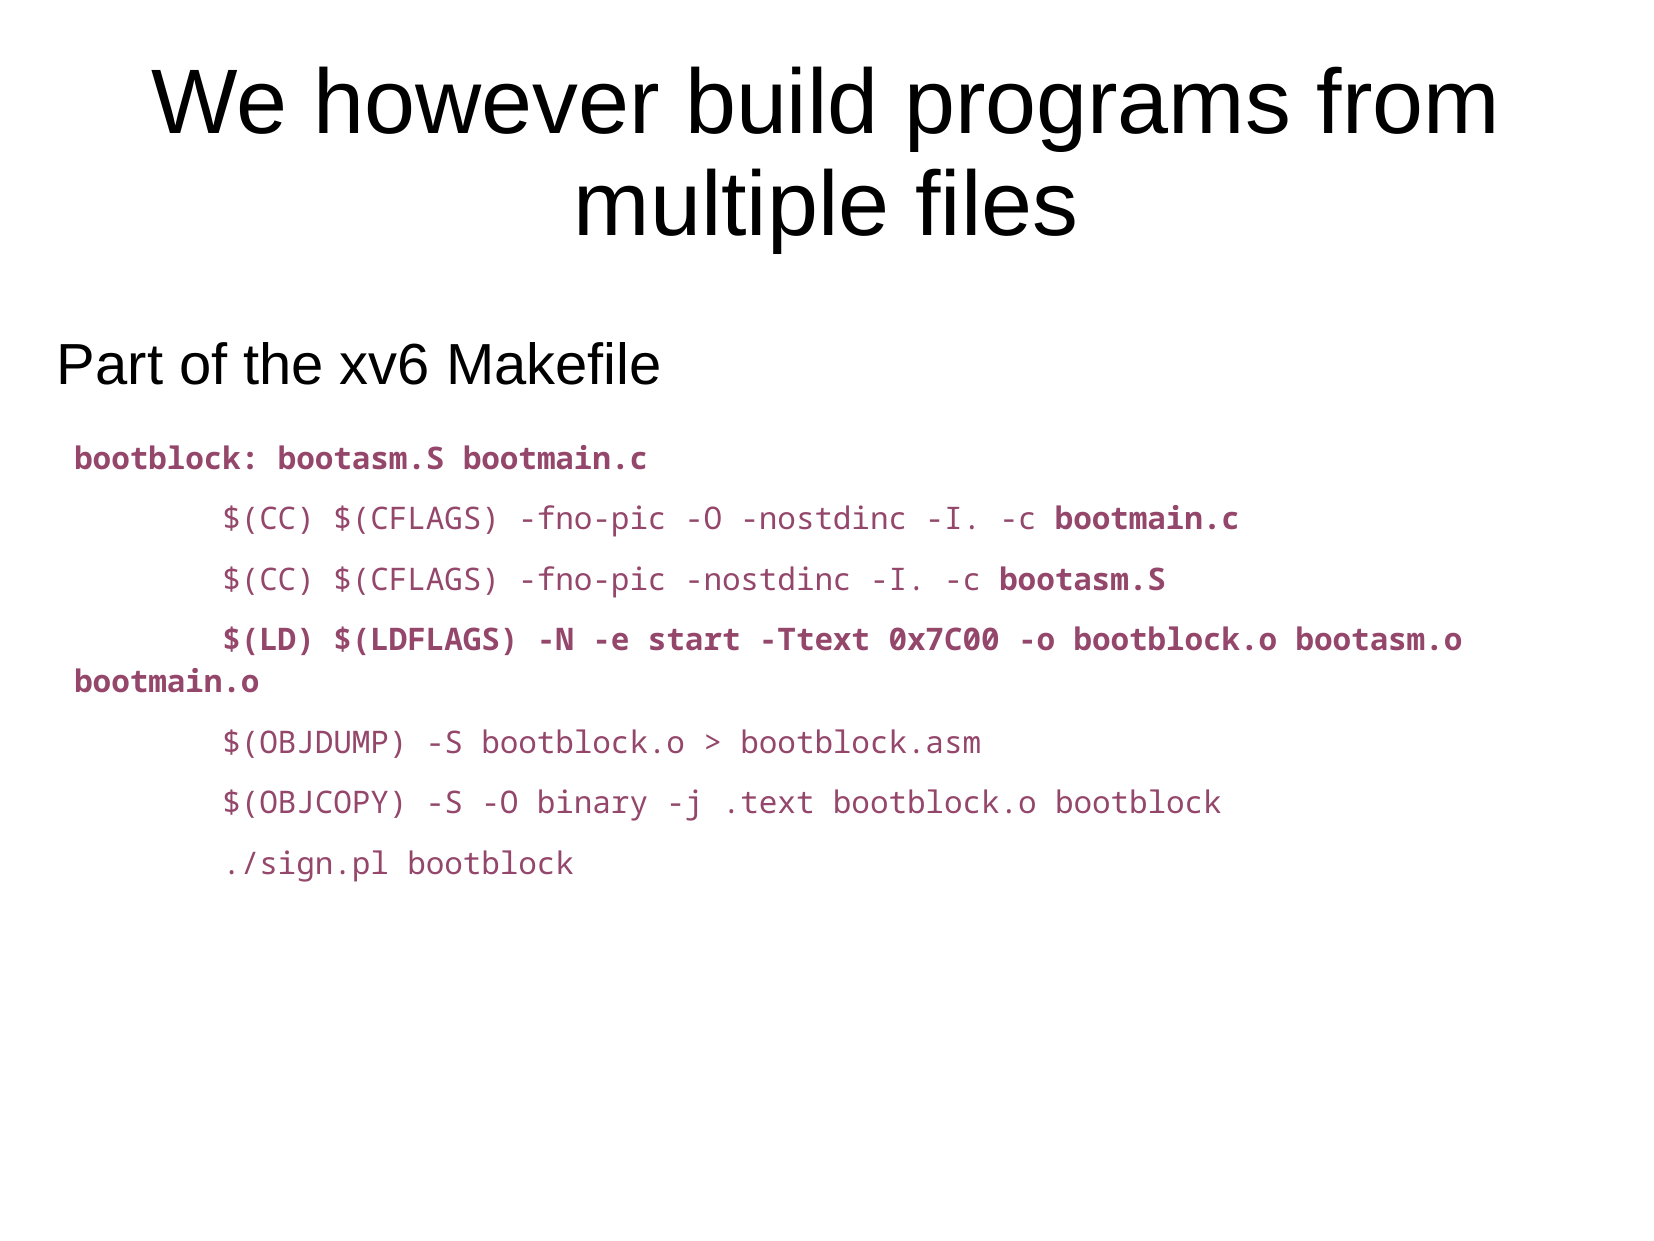

# We however build programs from multiple files
Part of the xv6 Makefile
bootblock: bootasm.S bootmain.c
 $(CC) $(CFLAGS) -fno-pic -O -nostdinc -I. -c bootmain.c
 $(CC) $(CFLAGS) -fno-pic -nostdinc -I. -c bootasm.S
 $(LD) $(LDFLAGS) -N -e start -Ttext 0x7C00 -o bootblock.o bootasm.o bootmain.o
 $(OBJDUMP) -S bootblock.o > bootblock.asm
 $(OBJCOPY) -S -O binary -j .text bootblock.o bootblock
 ./sign.pl bootblock